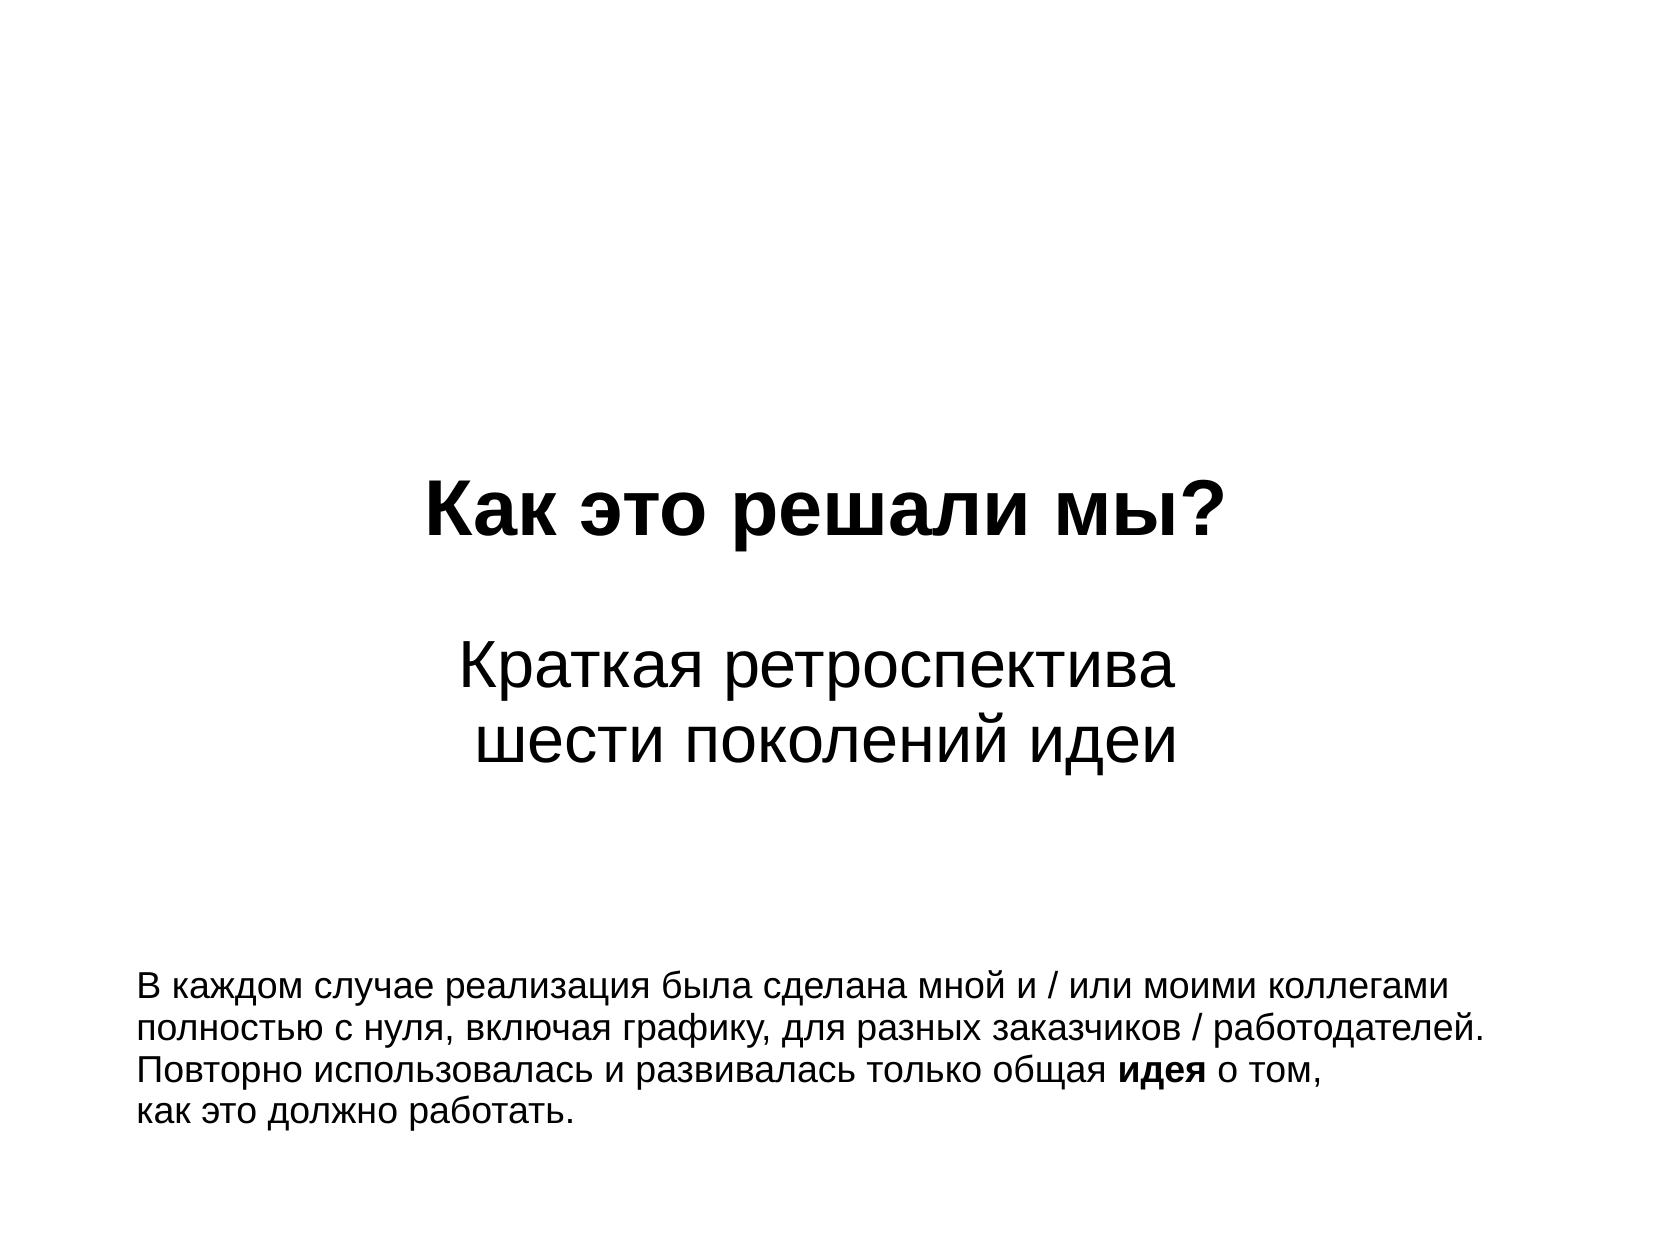

# Как это решали мы?
Краткая ретроспектива
шести поколений идеи
В каждом случае реализация была сделана мной и / или моими коллегами
полностью с нуля, включая графику, для разных заказчиков / работодателей. Повторно использовалась и развивалась только общая идея о том,
как это должно работать.